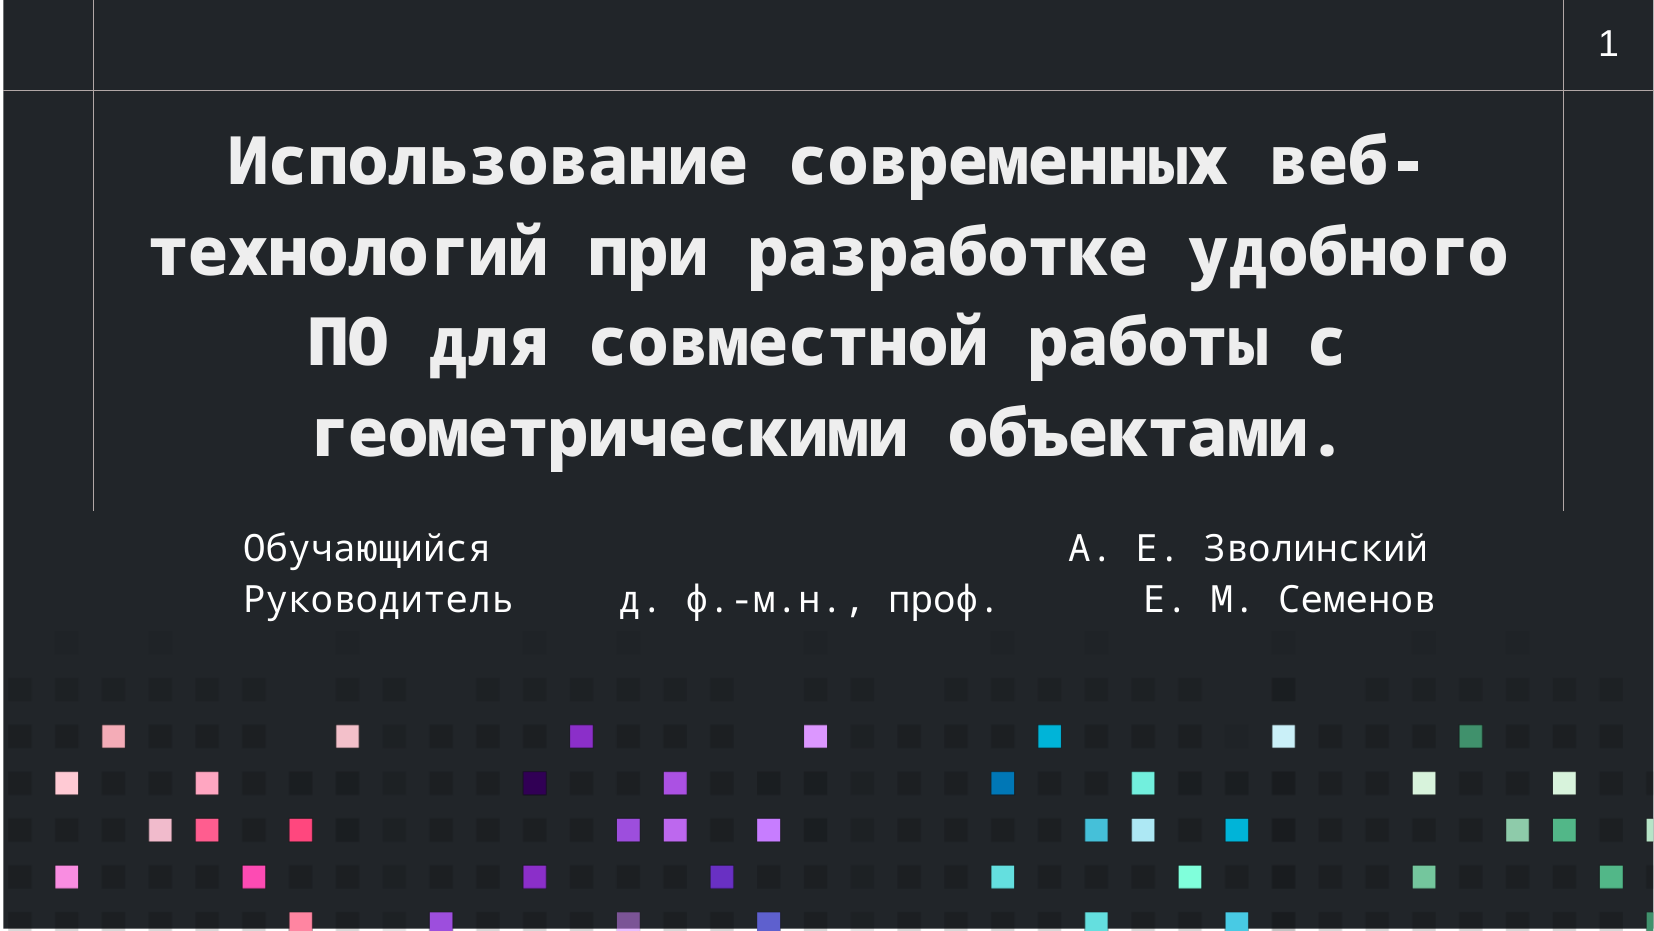

# Использование современных веб-технологий при разработке удобного ПО для совместной работы с геометрическими объектами.
Обучающийся								А. Е. Зволинский
Руководитель		д. ф.-м.н., проф.		Е. М. Семенов